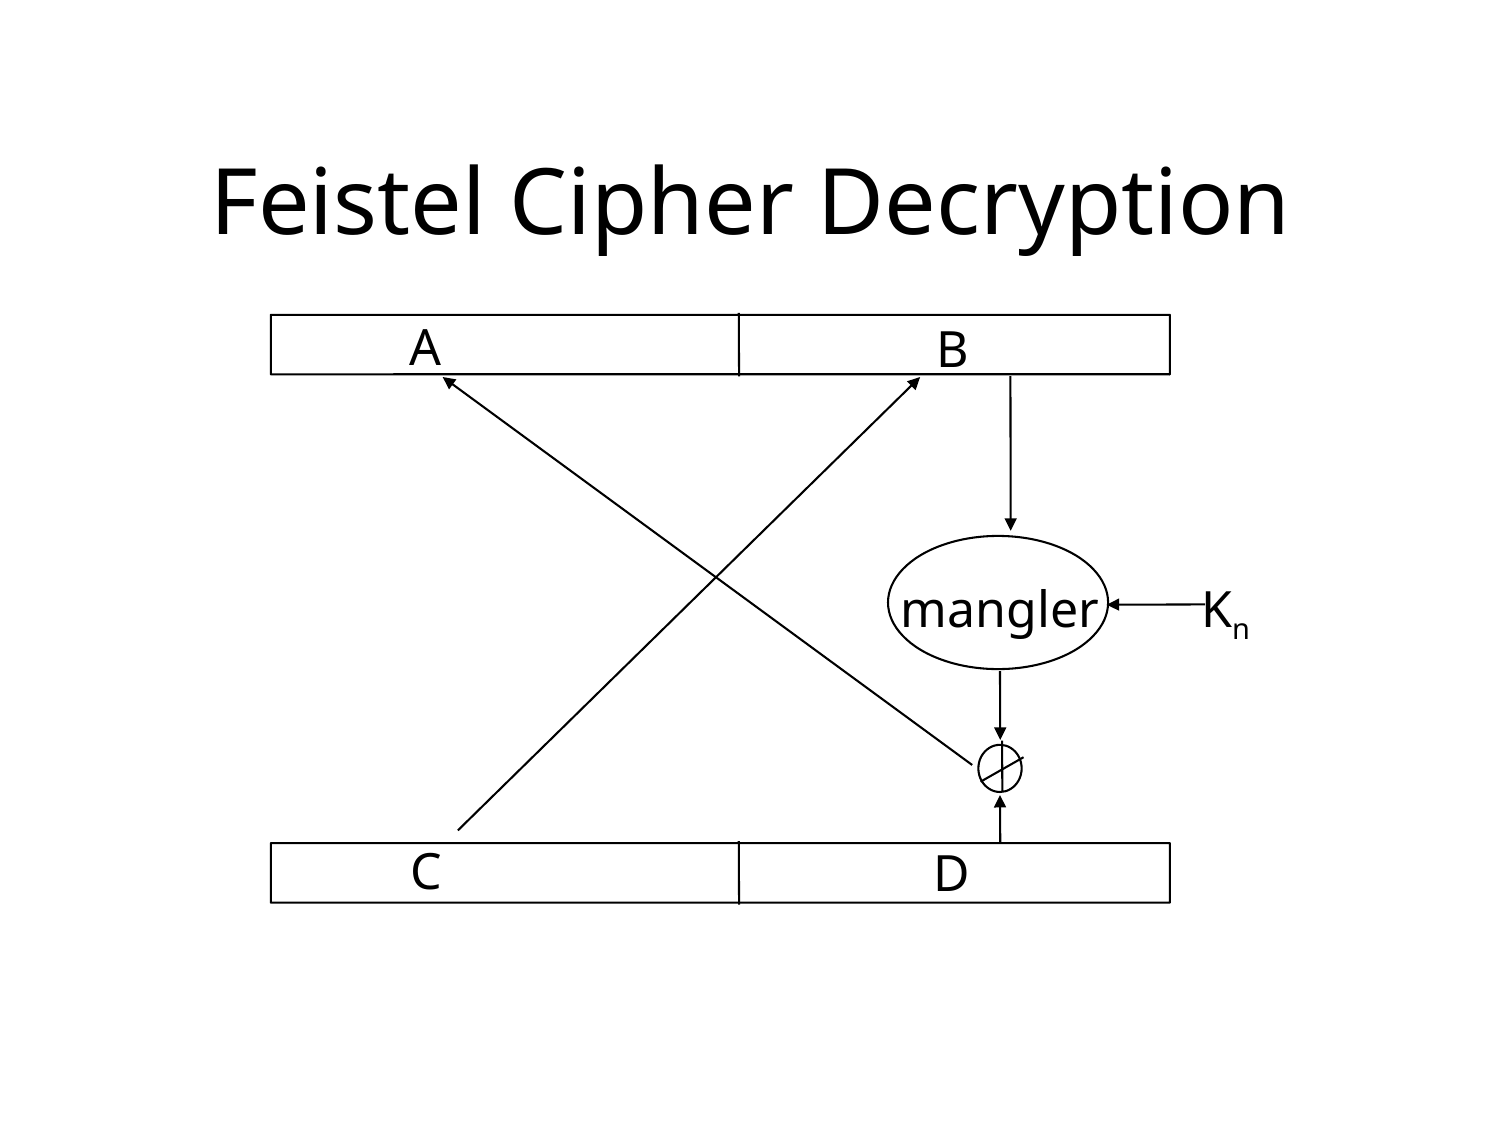

# Feistel Cipher Decryption
A
B
mangler
Kn
C
D